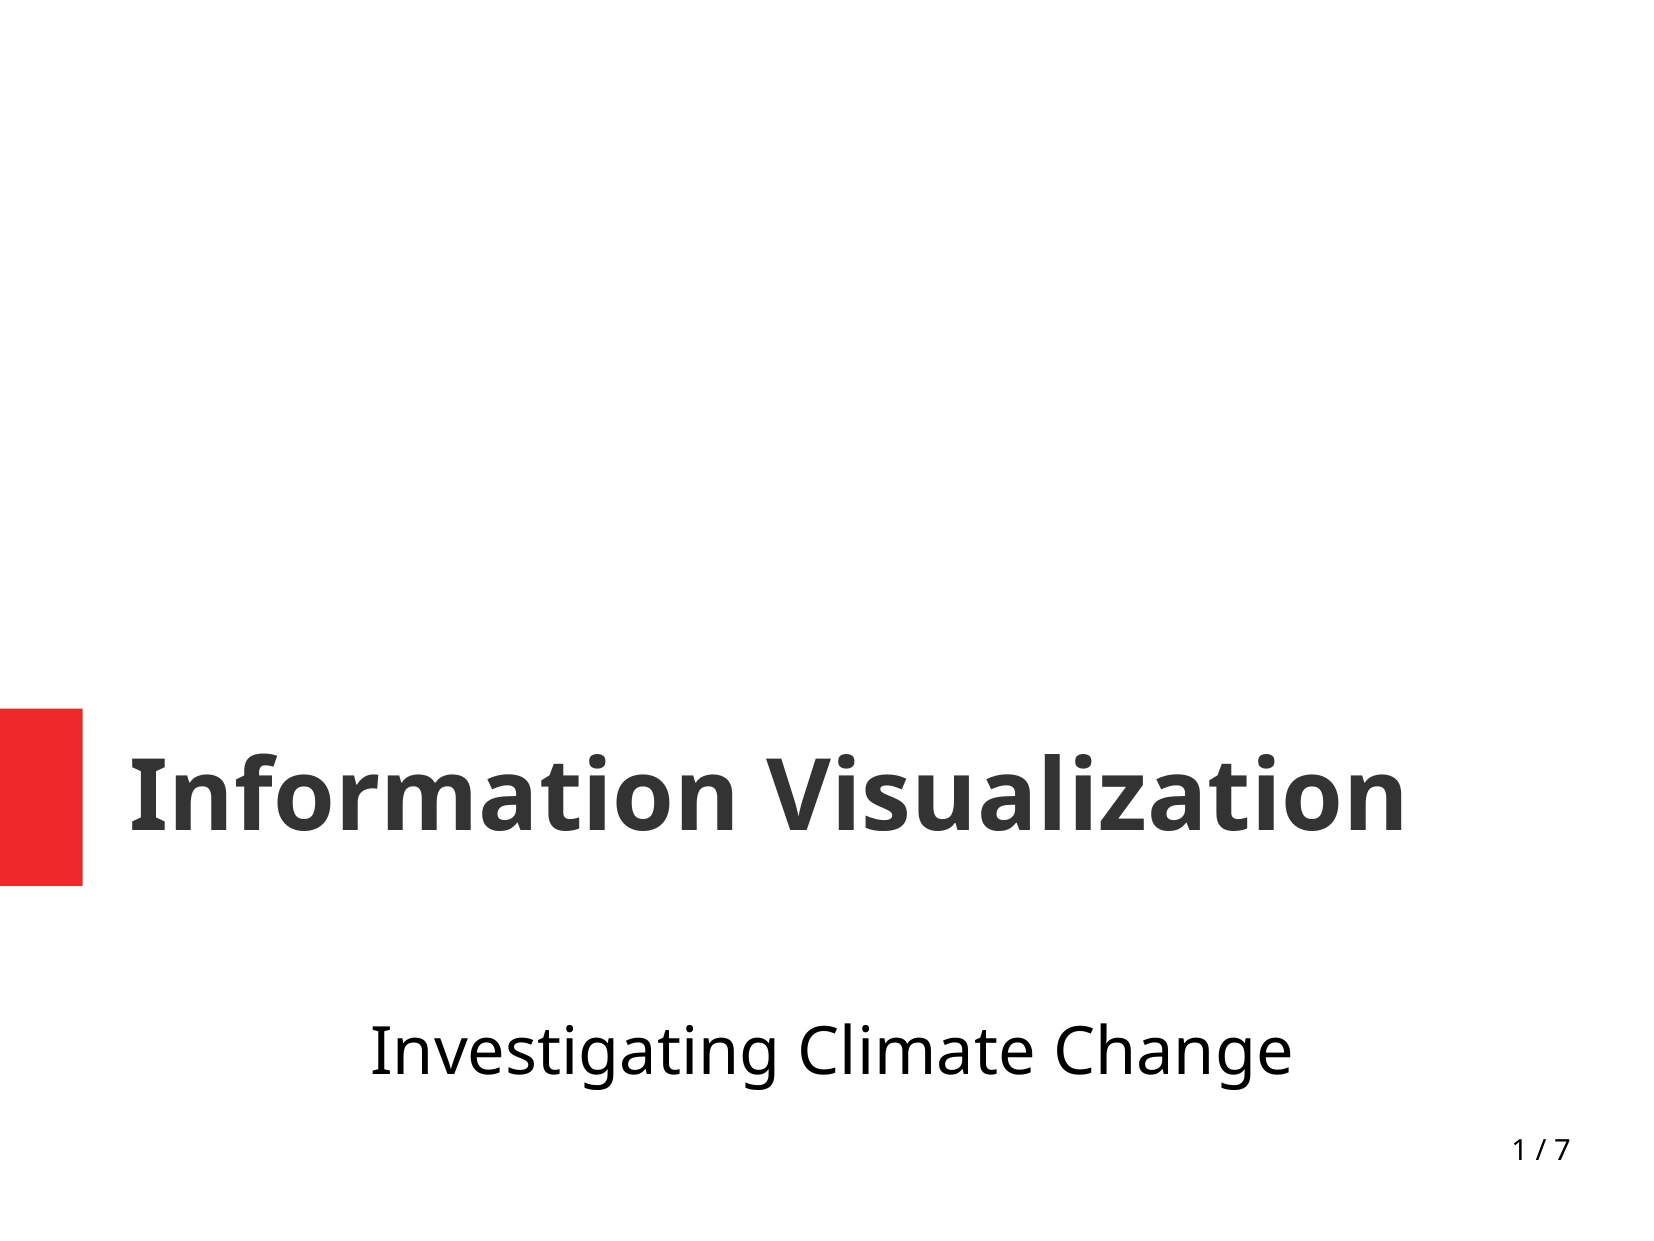

# Information Visualization
Investigating Climate Change
1